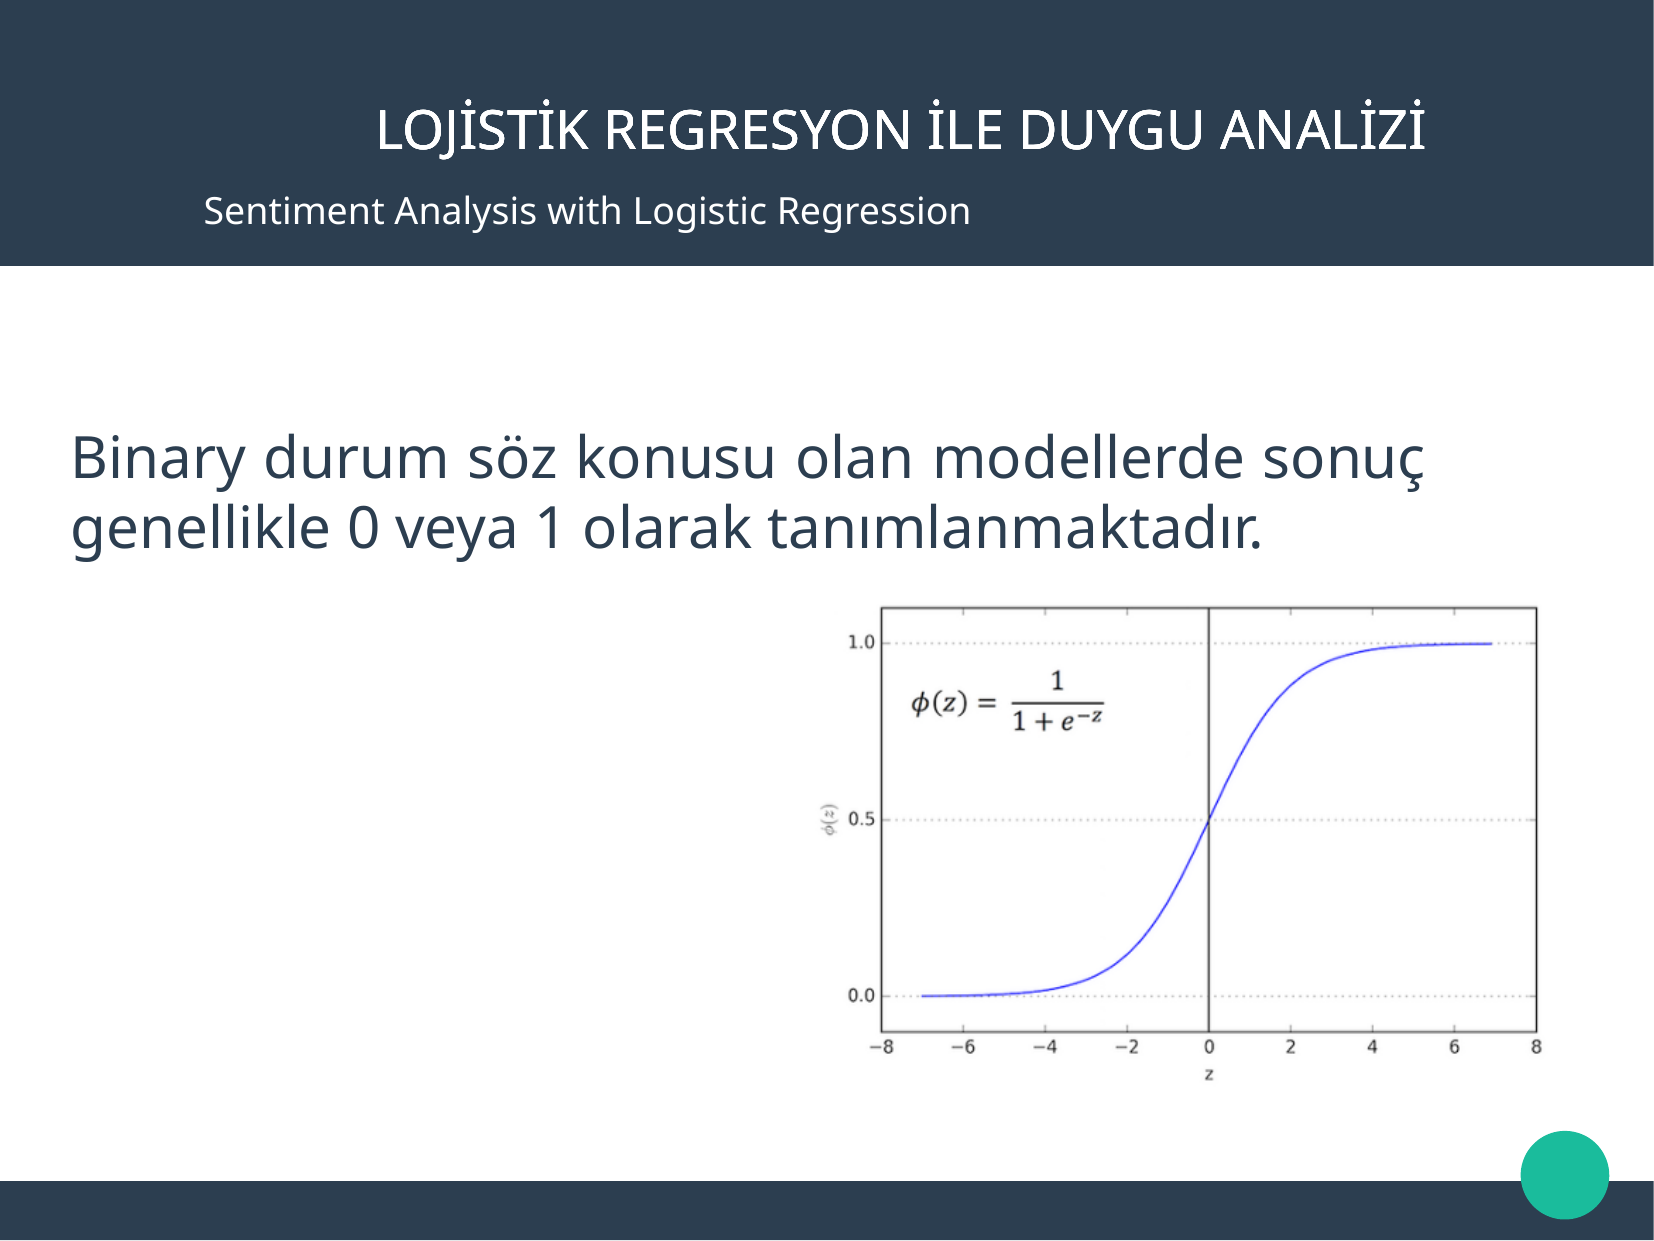

# LOJİSTİK REGRESYON İLE DUYGU ANALİZİ
		LOJİSTİK REGRESYON İLE DUYGU ANALİZİ
		LOJİSTİK REGRESYON İLE DUYGU ANALİZİ
		LOJİSTİK REGRESYON İLE DUYGU ANALİZİ
Sentiment Analysis with Logistic Regression
Binary durum söz konusu olan modellerde sonuç genellikle 0 veya 1 olarak tanımlanmaktadır.